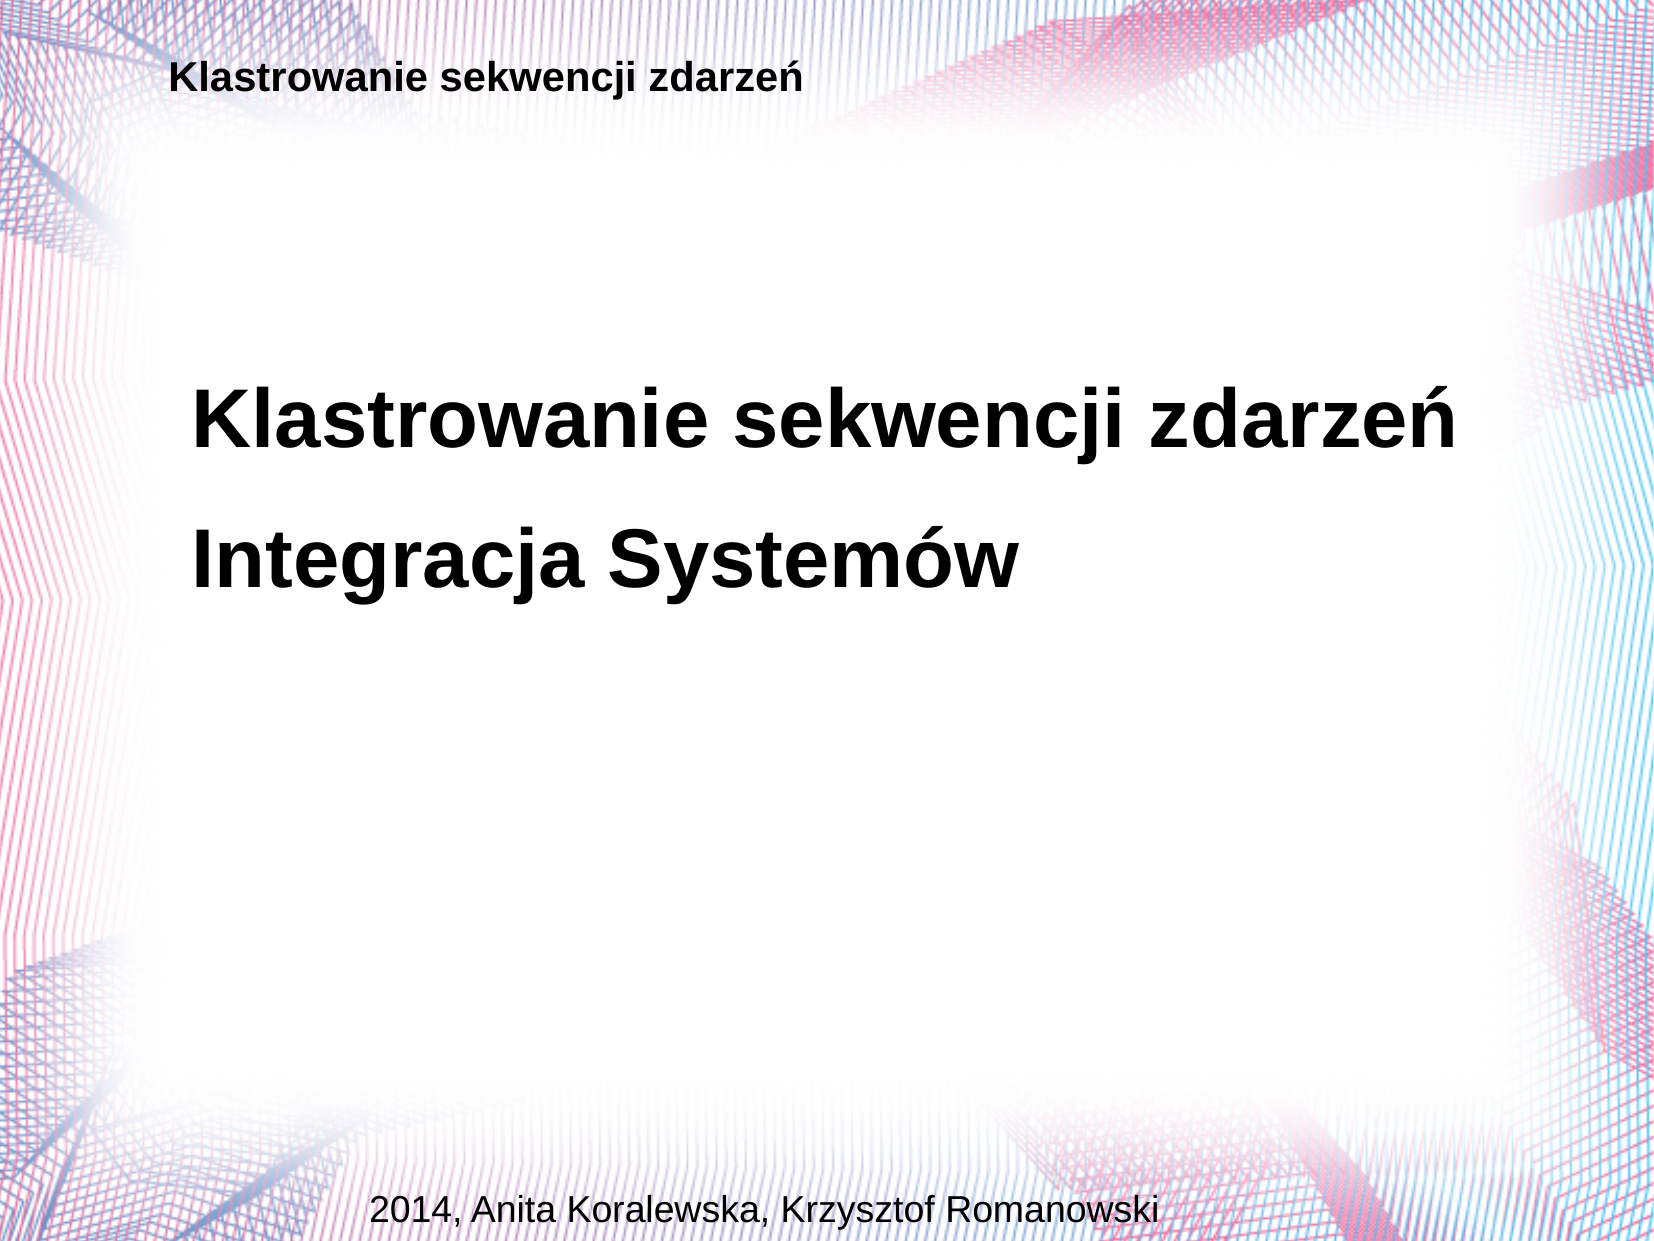

Klastrowanie sekwencji zdarzeń
Klastrowanie sekwencji zdarzeń
Integracja Systemów
2014, Anita Koralewska, Krzysztof Romanowski